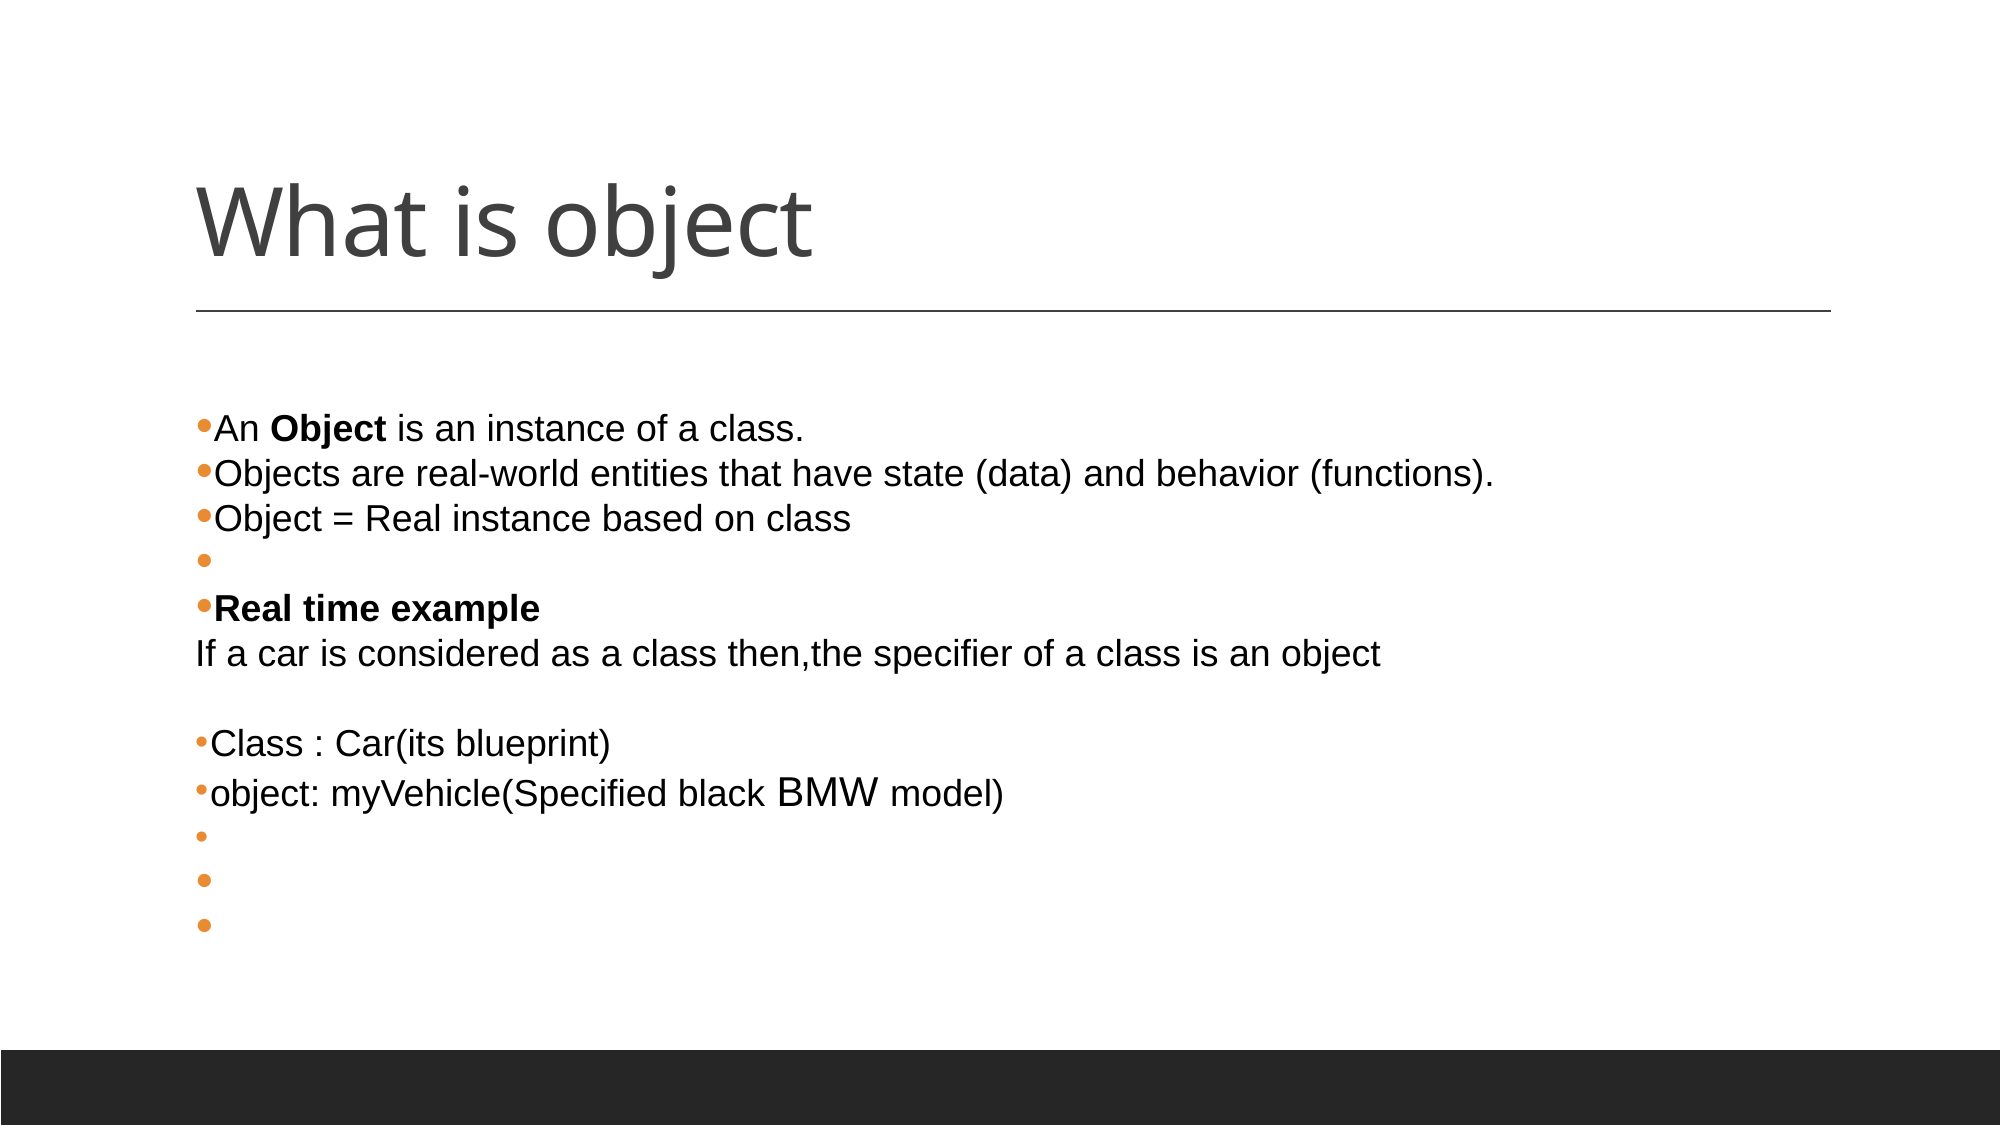

# What is object
An Object is an instance of a class.
Objects are real-world entities that have state (data) and behavior (functions).
Object = Real instance based on class
Real time example
If a car is considered as a class then,the specifier of a class is an object
Class : Car(its blueprint)
object: myVehicle(Specified black BMW model)